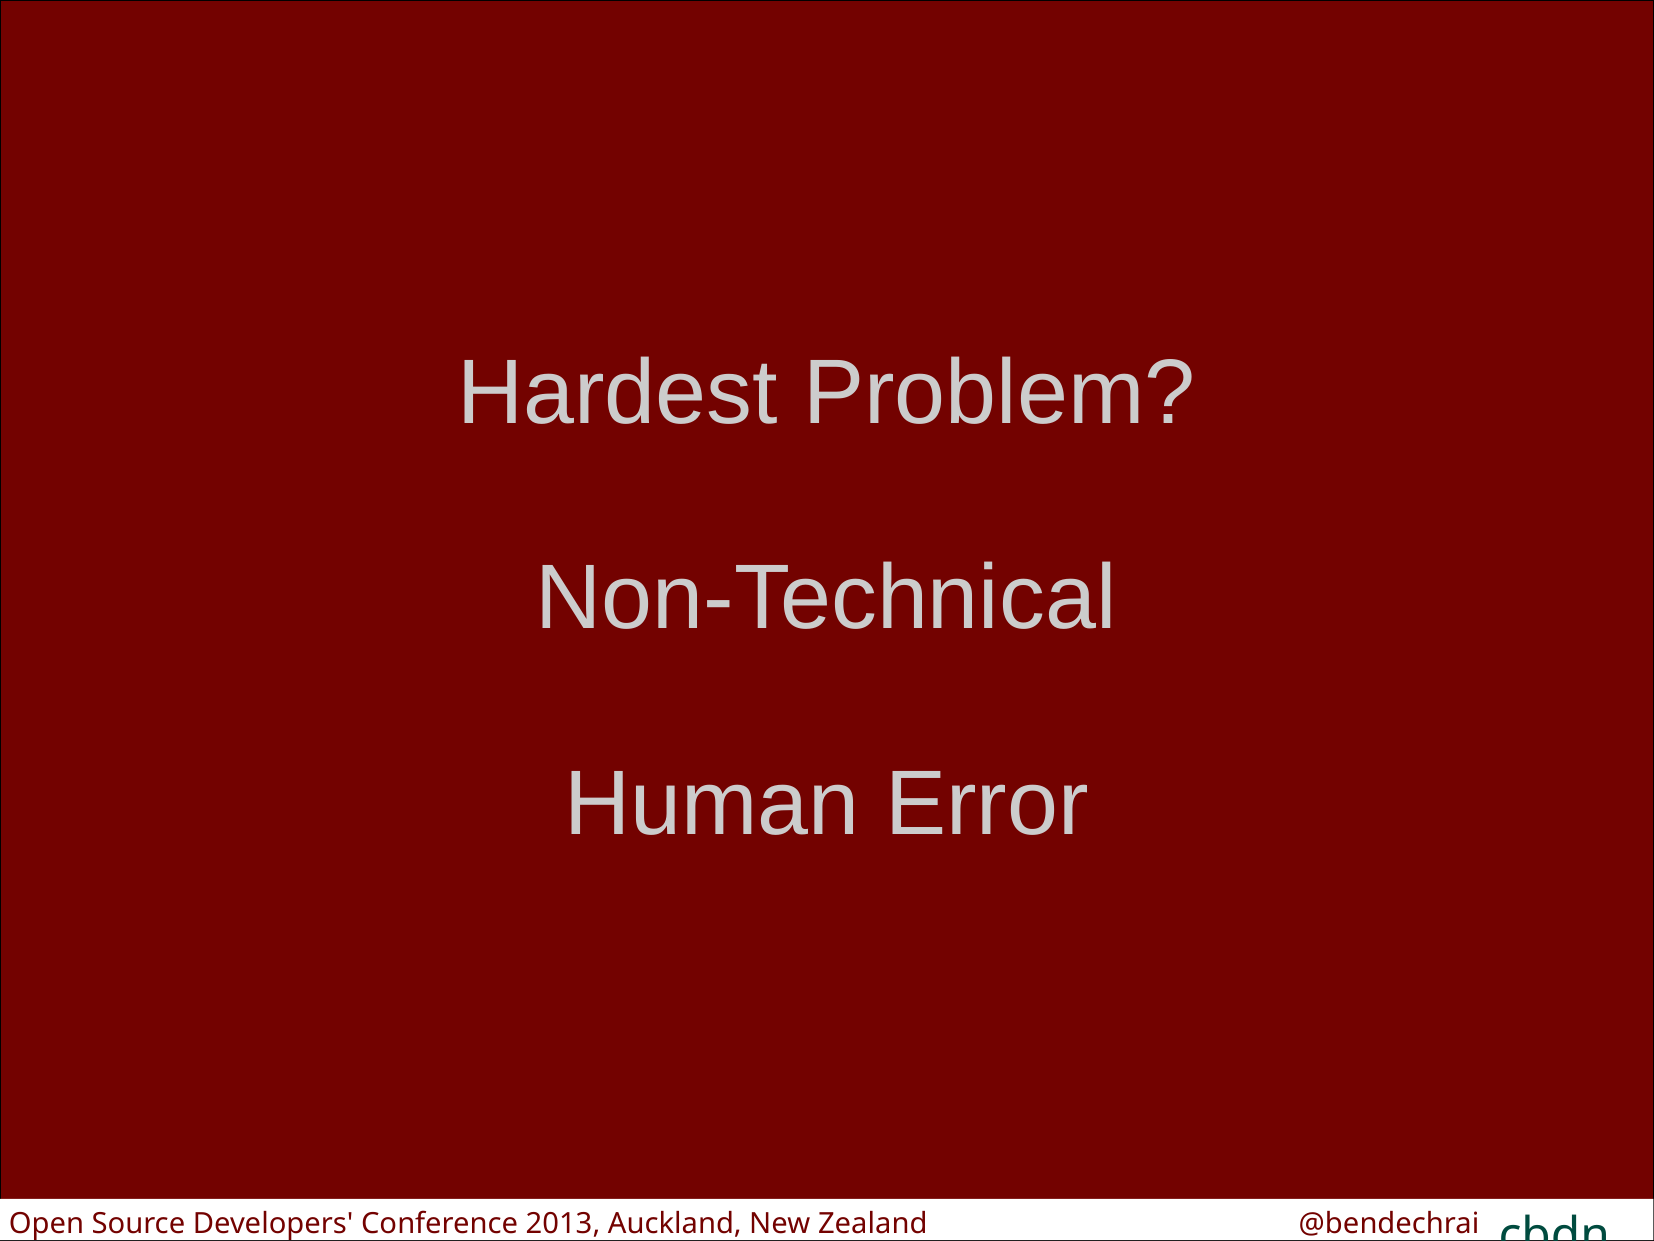

# Hardest Problem?
Human Error
Non-Technical
cbdn
Open Source Developers' Conference 2013, Auckland, New Zealand
@bendechrai